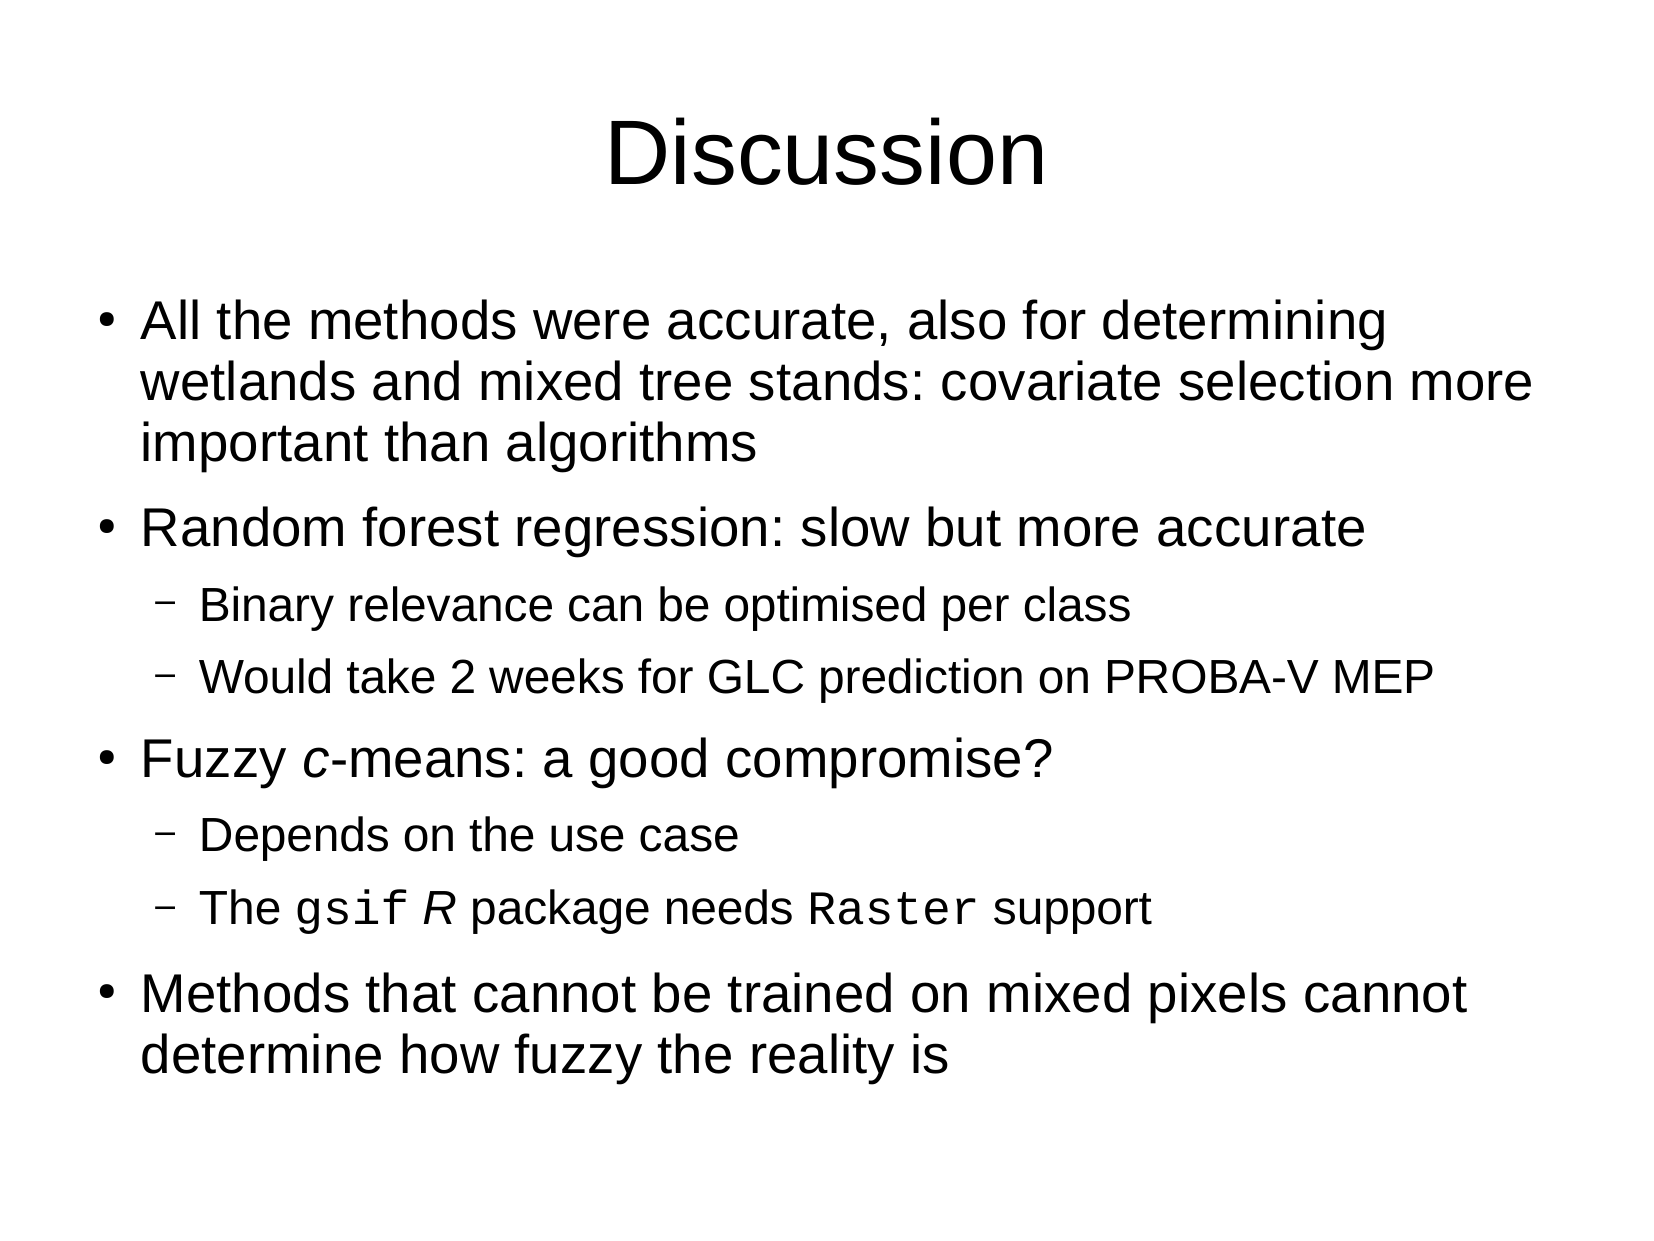

# Discussion
All the methods were accurate, also for determining wetlands and mixed tree stands: covariate selection more important than algorithms
Random forest regression: slow but more accurate
Binary relevance can be optimised per class
Would take 2 weeks for GLC prediction on PROBA-V MEP
Fuzzy c-means: a good compromise?
Depends on the use case
The gsif R package needs Raster support
Methods that cannot be trained on mixed pixels cannot determine how fuzzy the reality is